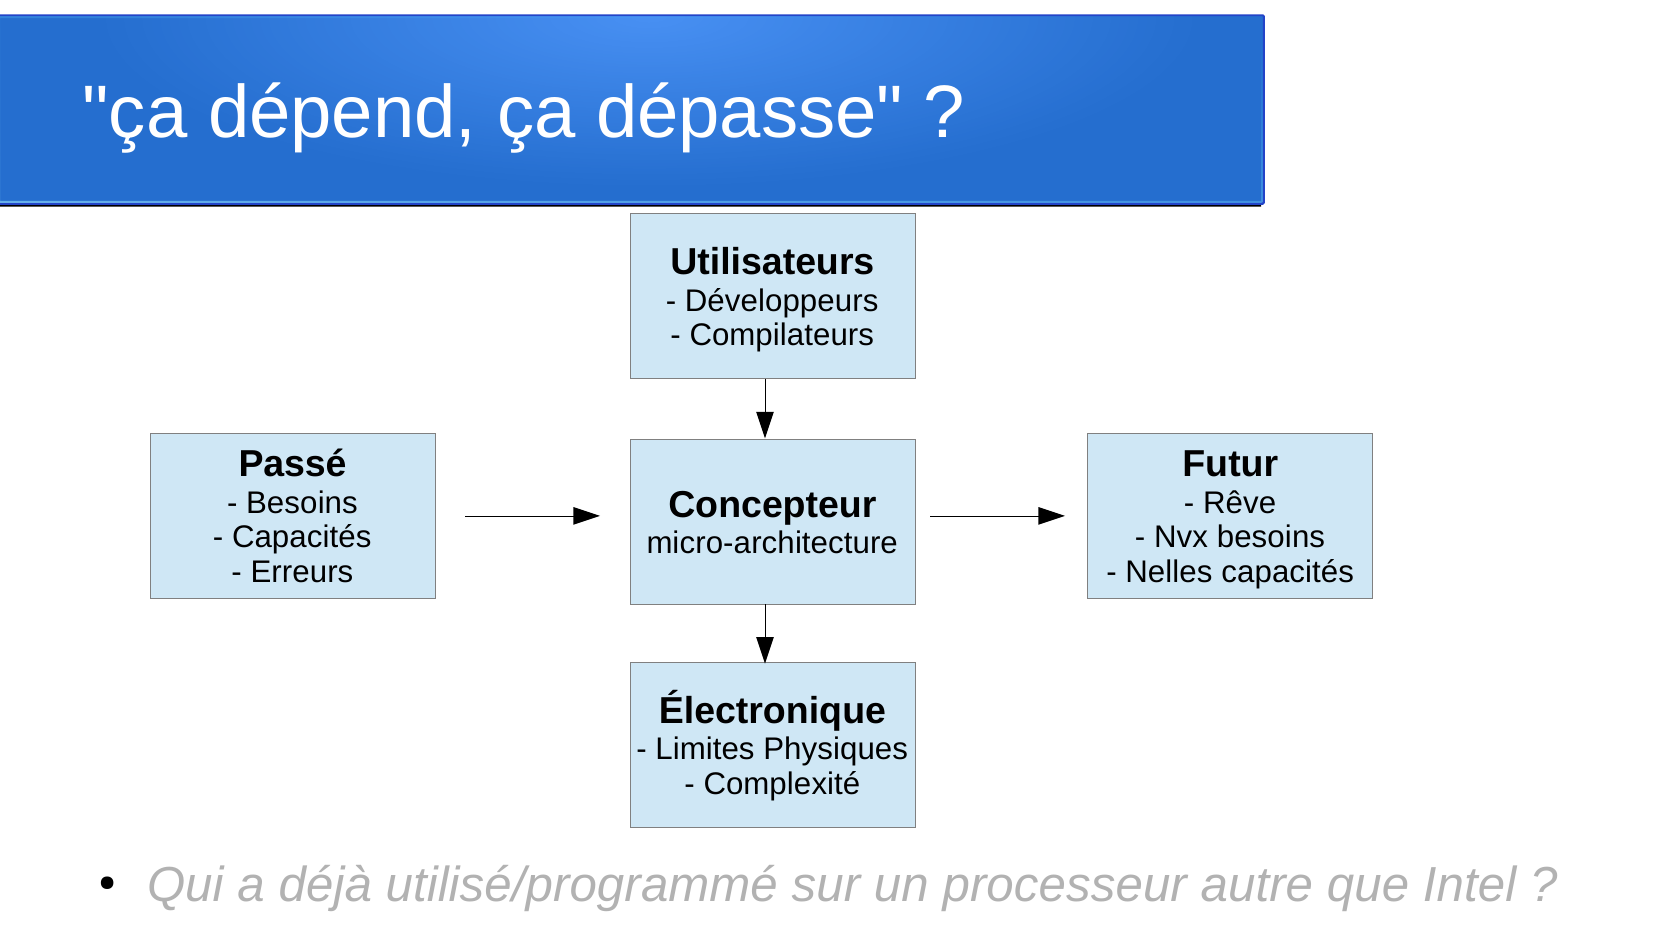

# "ça dépend, ça dépasse" ?
Utilisateurs
- Développeurs
- Compilateurs
Qui a déjà utilisé/programmé sur un processeur autre que Intel ?
Passé
- Besoins
- Capacités
- Erreurs
Futur
- Rêve
- Nvx besoins
- Nelles capacités
Concepteur
micro-architecture
Électronique
- Limites Physiques
- Complexité